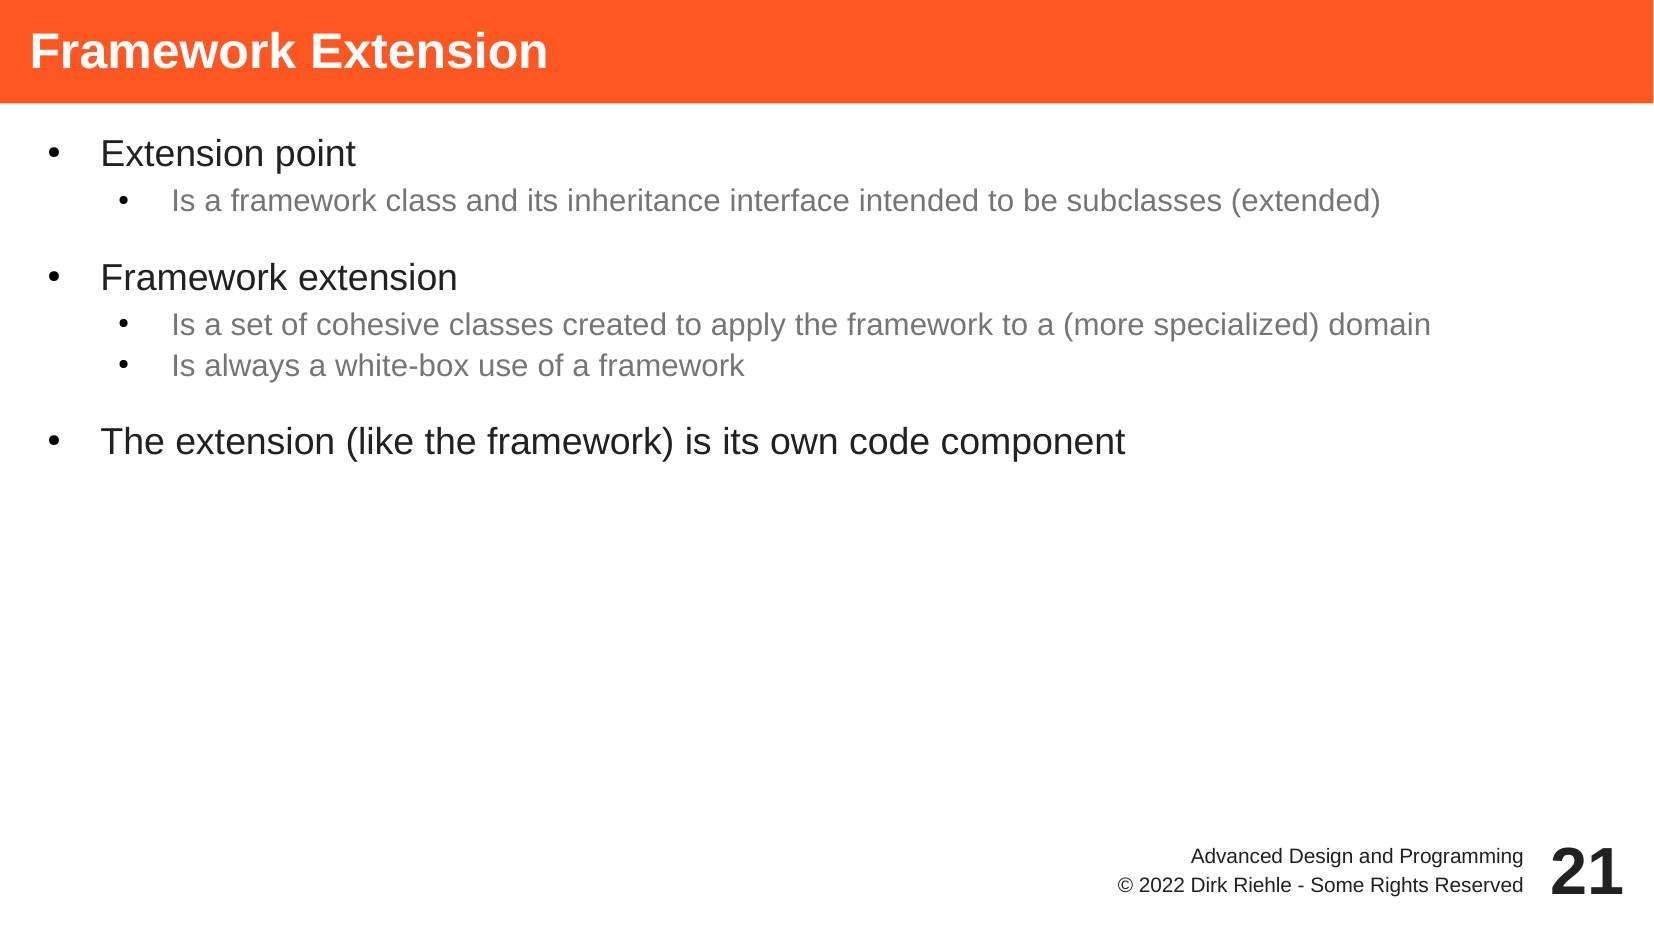

# Framework Extension
Extension point
Is a framework class and its inheritance interface intended to be subclasses (extended)
Framework extension
Is a set of cohesive classes created to apply the framework to a (more specialized) domain
Is always a white-box use of a framework
The extension (like the framework) is its own code component
Advanced Design and Programming
21
© 2022 Dirk Riehle - Some Rights Reserved